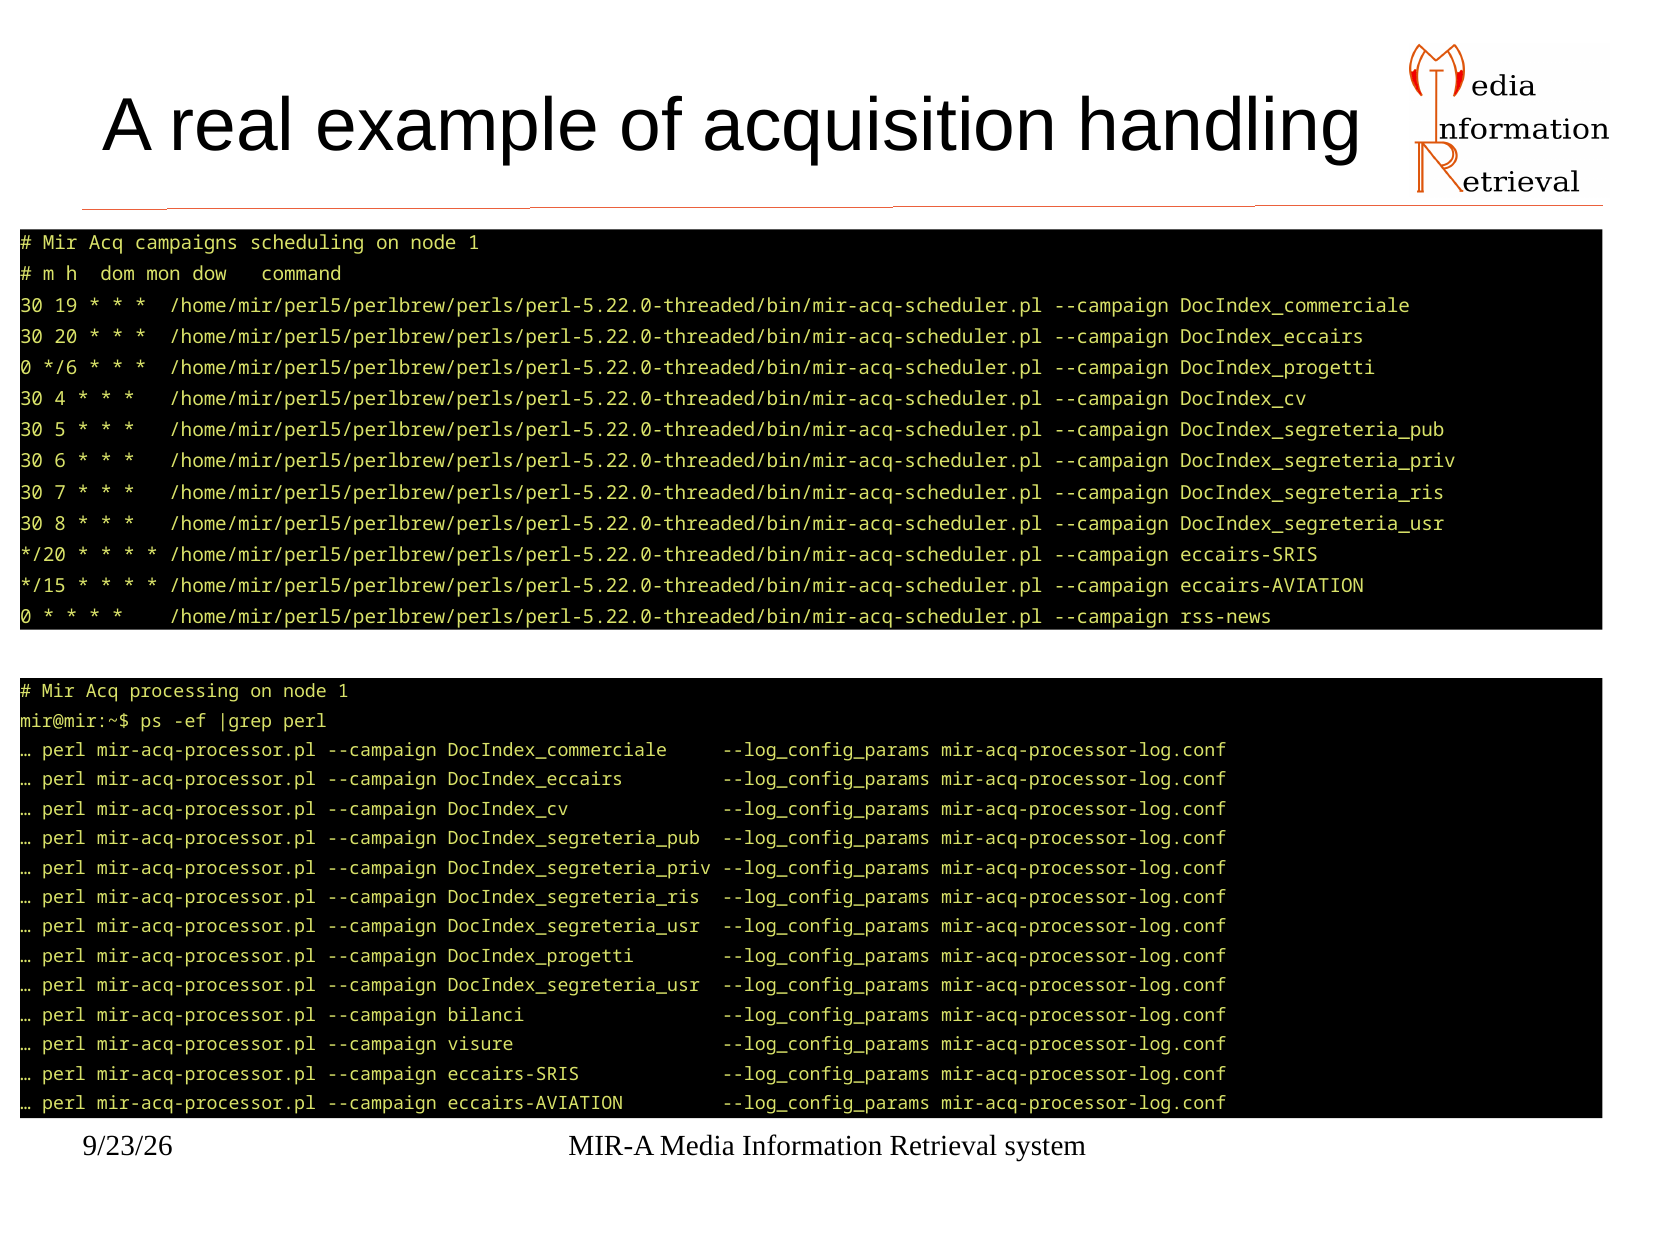

# A real example of acquisition handling
# Mir Acq campaigns scheduling on node 1
# m h dom mon dow command
30 19 * * * /home/mir/perl5/perlbrew/perls/perl-5.22.0-threaded/bin/mir-acq-scheduler.pl --campaign DocIndex_commerciale
30 20 * * * /home/mir/perl5/perlbrew/perls/perl-5.22.0-threaded/bin/mir-acq-scheduler.pl --campaign DocIndex_eccairs
0 */6 * * * /home/mir/perl5/perlbrew/perls/perl-5.22.0-threaded/bin/mir-acq-scheduler.pl --campaign DocIndex_progetti
30 4 * * * /home/mir/perl5/perlbrew/perls/perl-5.22.0-threaded/bin/mir-acq-scheduler.pl --campaign DocIndex_cv
30 5 * * * /home/mir/perl5/perlbrew/perls/perl-5.22.0-threaded/bin/mir-acq-scheduler.pl --campaign DocIndex_segreteria_pub
30 6 * * * /home/mir/perl5/perlbrew/perls/perl-5.22.0-threaded/bin/mir-acq-scheduler.pl --campaign DocIndex_segreteria_priv
30 7 * * * /home/mir/perl5/perlbrew/perls/perl-5.22.0-threaded/bin/mir-acq-scheduler.pl --campaign DocIndex_segreteria_ris
30 8 * * * /home/mir/perl5/perlbrew/perls/perl-5.22.0-threaded/bin/mir-acq-scheduler.pl --campaign DocIndex_segreteria_usr
*/20 * * * * /home/mir/perl5/perlbrew/perls/perl-5.22.0-threaded/bin/mir-acq-scheduler.pl --campaign eccairs-SRIS
*/15 * * * * /home/mir/perl5/perlbrew/perls/perl-5.22.0-threaded/bin/mir-acq-scheduler.pl --campaign eccairs-AVIATION
0 * * * * /home/mir/perl5/perlbrew/perls/perl-5.22.0-threaded/bin/mir-acq-scheduler.pl --campaign rss-news
# Mir Acq processing on node 1
mir@mir:~$ ps -ef |grep perl
… perl mir-acq-processor.pl --campaign DocIndex_commerciale --log_config_params mir-acq-processor-log.conf
… perl mir-acq-processor.pl --campaign DocIndex_eccairs --log_config_params mir-acq-processor-log.conf
… perl mir-acq-processor.pl --campaign DocIndex_cv --log_config_params mir-acq-processor-log.conf
… perl mir-acq-processor.pl --campaign DocIndex_segreteria_pub --log_config_params mir-acq-processor-log.conf
… perl mir-acq-processor.pl --campaign DocIndex_segreteria_priv --log_config_params mir-acq-processor-log.conf
… perl mir-acq-processor.pl --campaign DocIndex_segreteria_ris --log_config_params mir-acq-processor-log.conf
… perl mir-acq-processor.pl --campaign DocIndex_segreteria_usr --log_config_params mir-acq-processor-log.conf
… perl mir-acq-processor.pl --campaign DocIndex_progetti --log_config_params mir-acq-processor-log.conf
… perl mir-acq-processor.pl --campaign DocIndex_segreteria_usr --log_config_params mir-acq-processor-log.conf
… perl mir-acq-processor.pl --campaign bilanci --log_config_params mir-acq-processor-log.conf
… perl mir-acq-processor.pl --campaign visure --log_config_params mir-acq-processor-log.conf
… perl mir-acq-processor.pl --campaign eccairs-SRIS --log_config_params mir-acq-processor-log.conf
… perl mir-acq-processor.pl --campaign eccairs-AVIATION --log_config_params mir-acq-processor-log.conf